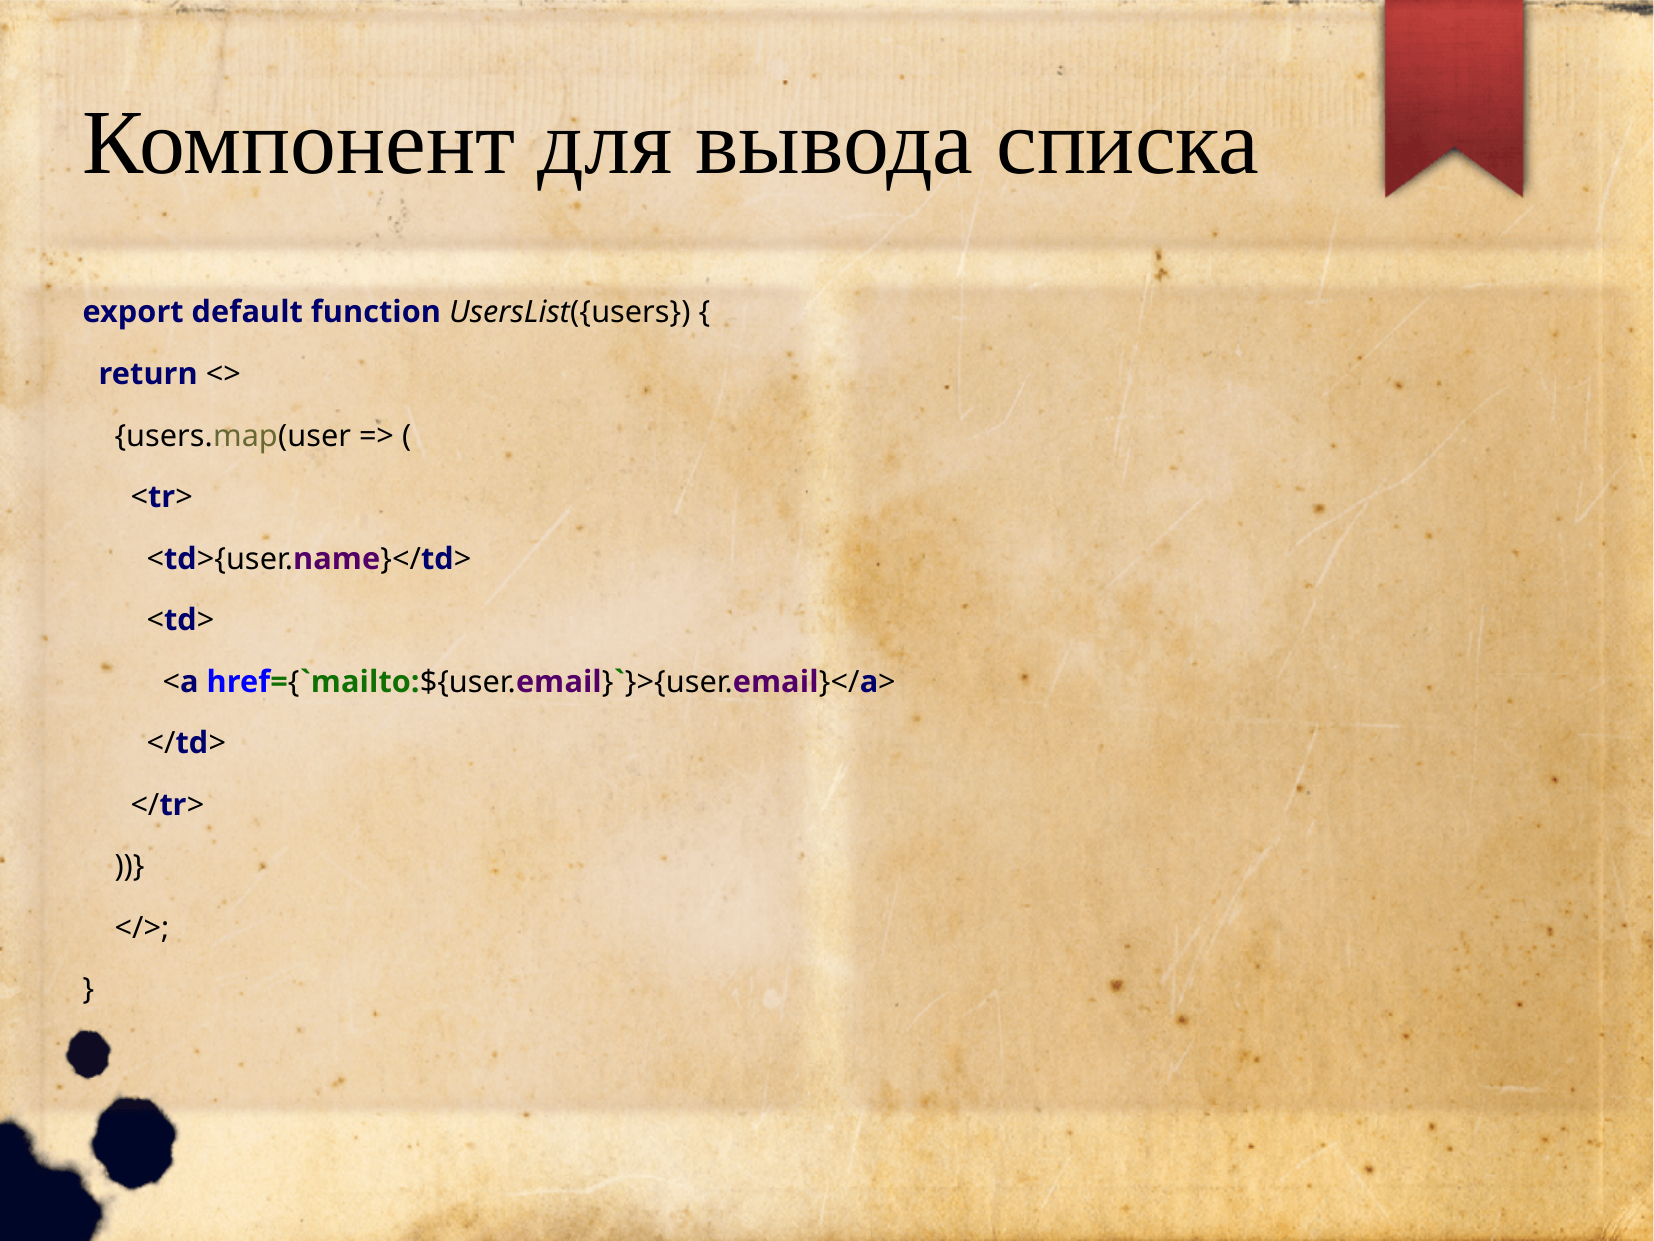

# Компонент для вывода списка
export default function UsersList({users}) {
 return <>
 {users.map(user => (
 <tr>
 <td>{user.name}</td>
 <td>
 <a href={`mailto:${user.email}`}>{user.email}</a>
 </td>
 </tr>
 ))}
 </>;
}